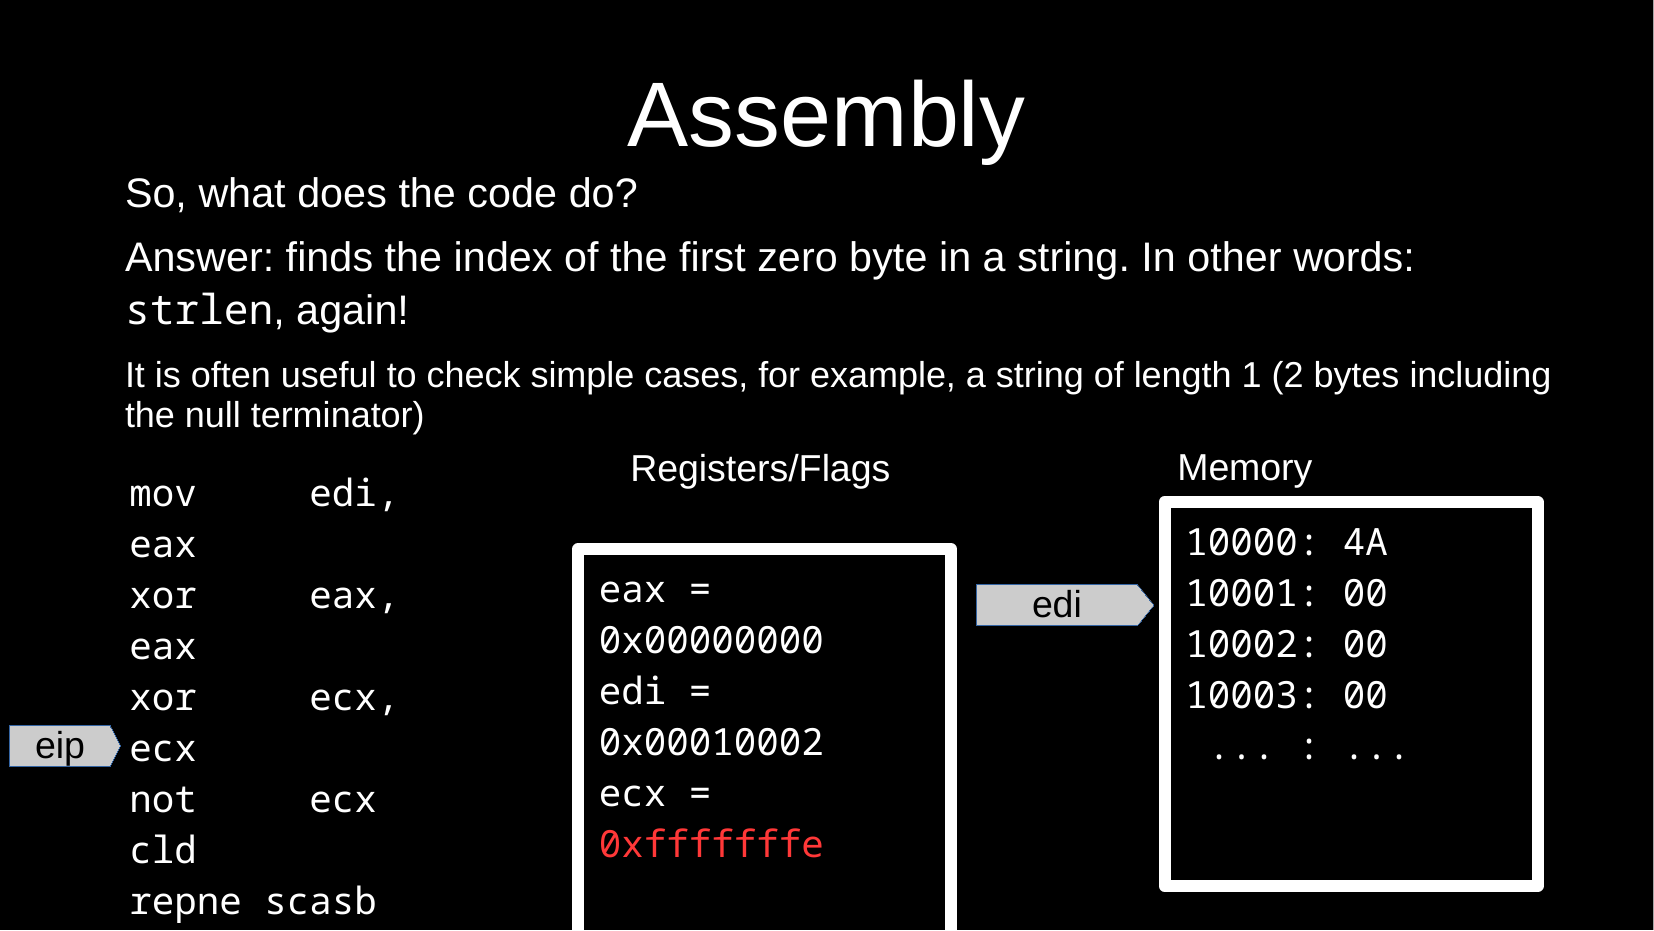

# Assembly
So, what does the code do?
Answer: finds the index of the first zero byte in a string. In other words: strlen, again!
It is often useful to check simple cases, for example, a string of length 1 (2 bytes including the null terminator)
Memory
Registers/Flags
mov edi, eax
xor eax, eax
xor ecx, ecx
not ecx
cld
repne scasb
inc ecx
not ecx
mov eax, ecx
...
10000: 4A
10001: 00
10002: 00
10003: 00
 ... : ...
eax = 0x00000000
edi = 0x00010002
ecx = 0xfffffffe
 DF: 0 ZF: 0
edi
eip